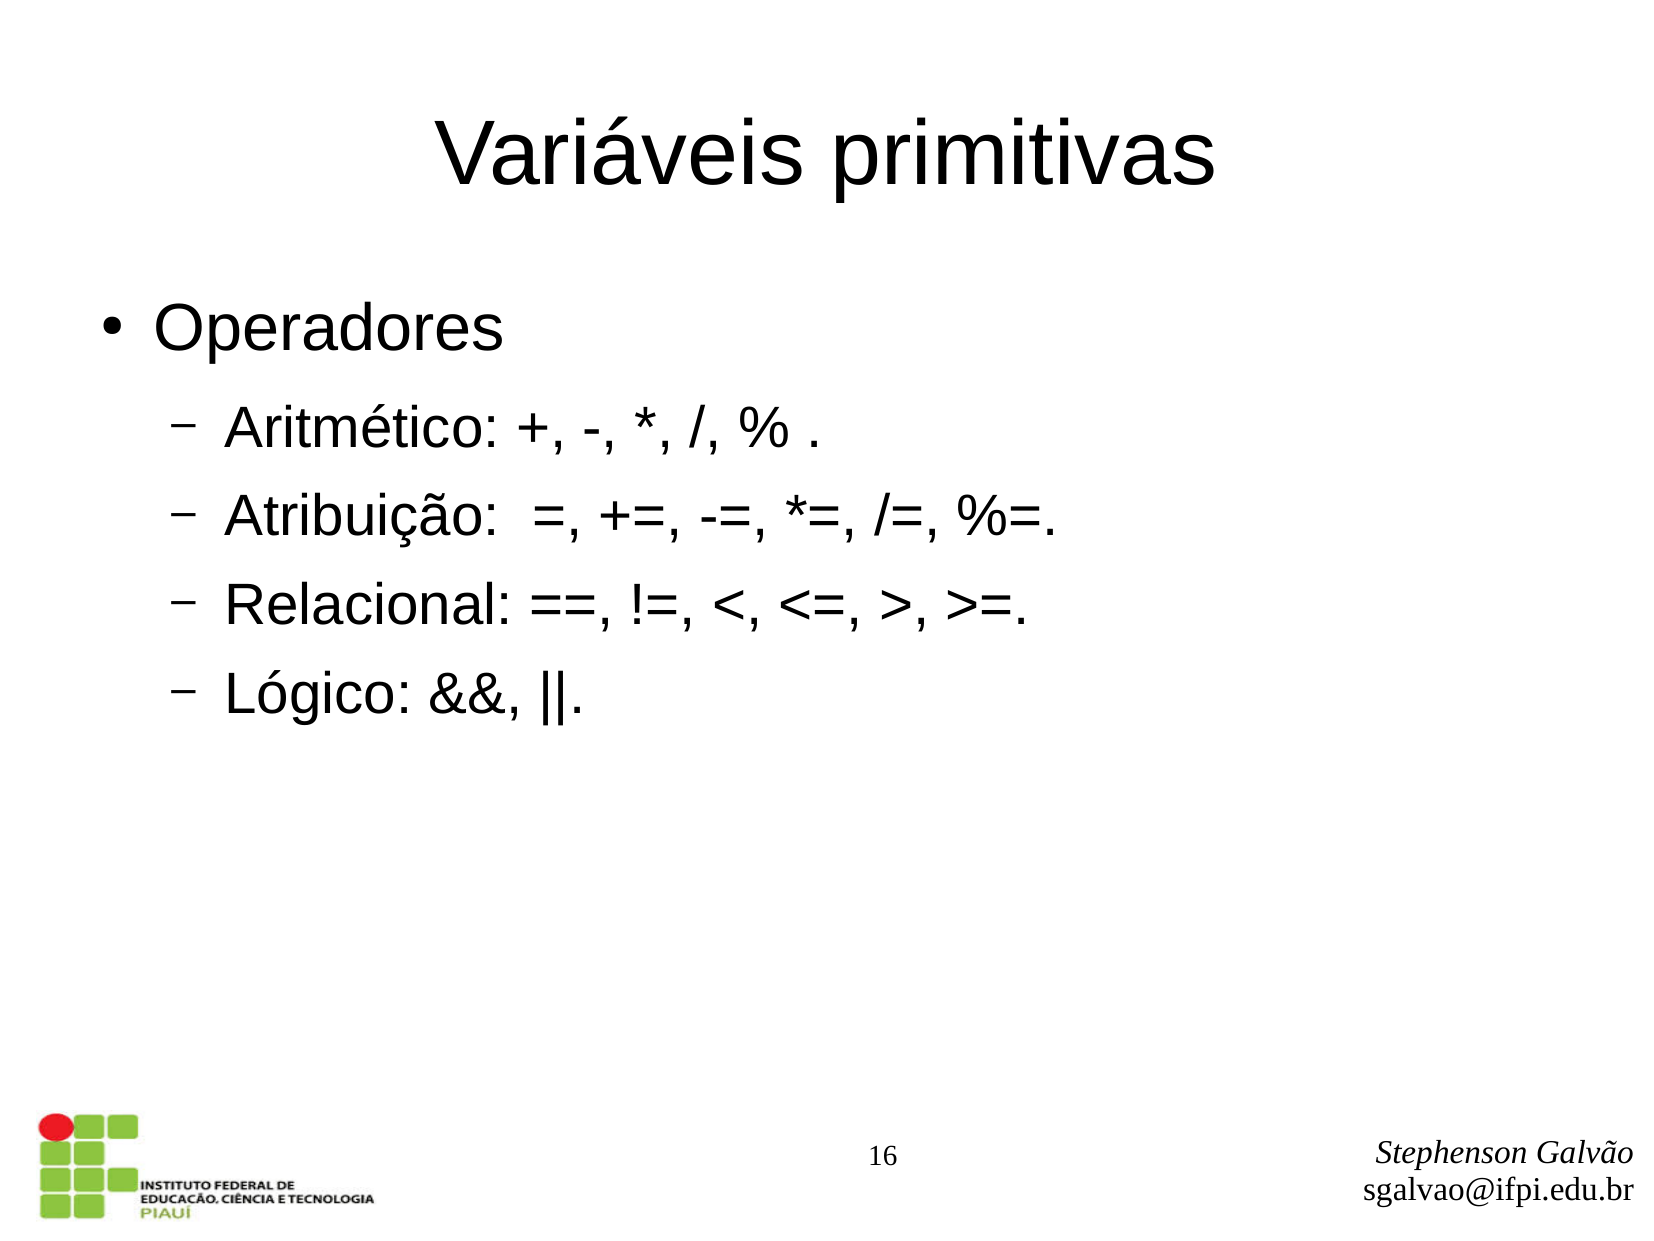

# Variáveis primitivas
Operadores
Aritmético: +, -, *, /, % .
Atribuição: =, +=, -=, *=, /=, %=.
Relacional: ==, !=, <, <=, >, >=.
Lógico: &&, ||.
16